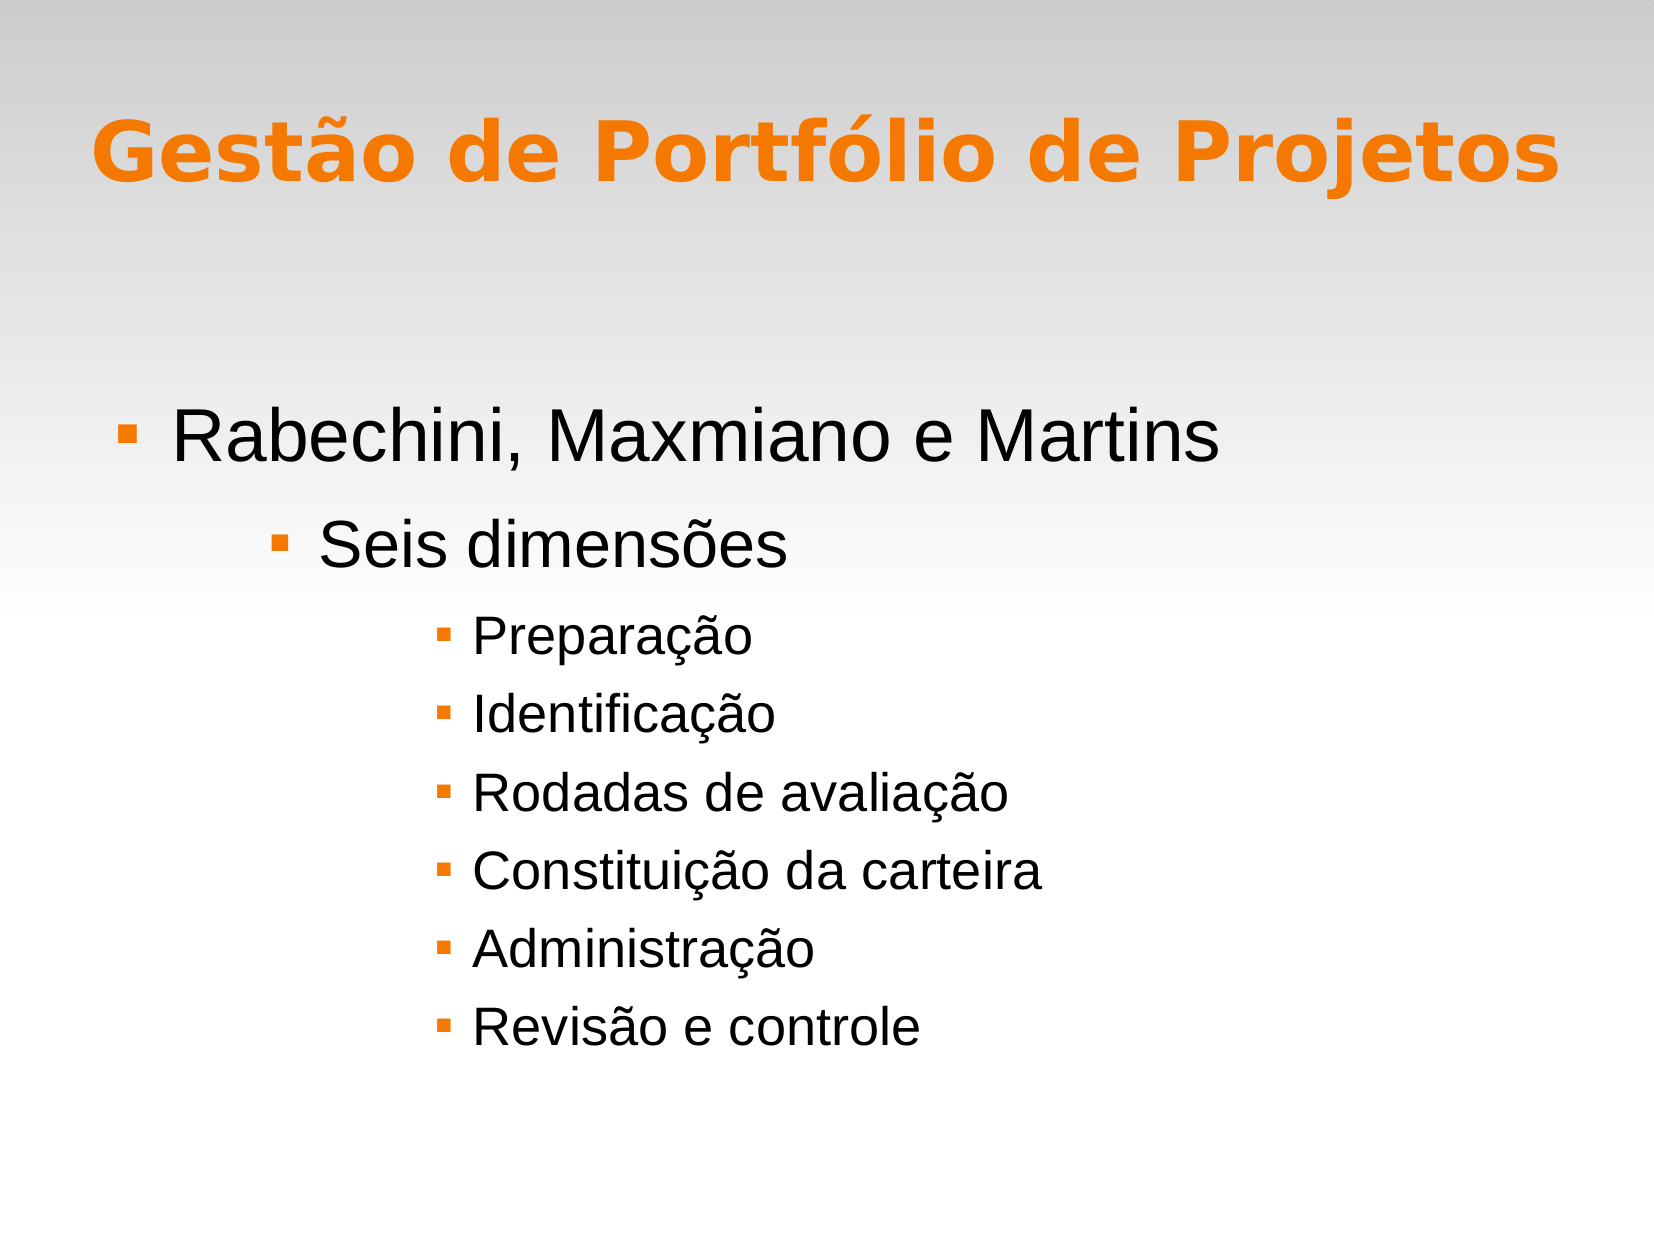

# Gestão de Portfólio de Projetos
Rabechini, Maxmiano e Martins
Seis dimensões
Preparação
Identificação
Rodadas de avaliação
Constituição da carteira
Administração
Revisão e controle